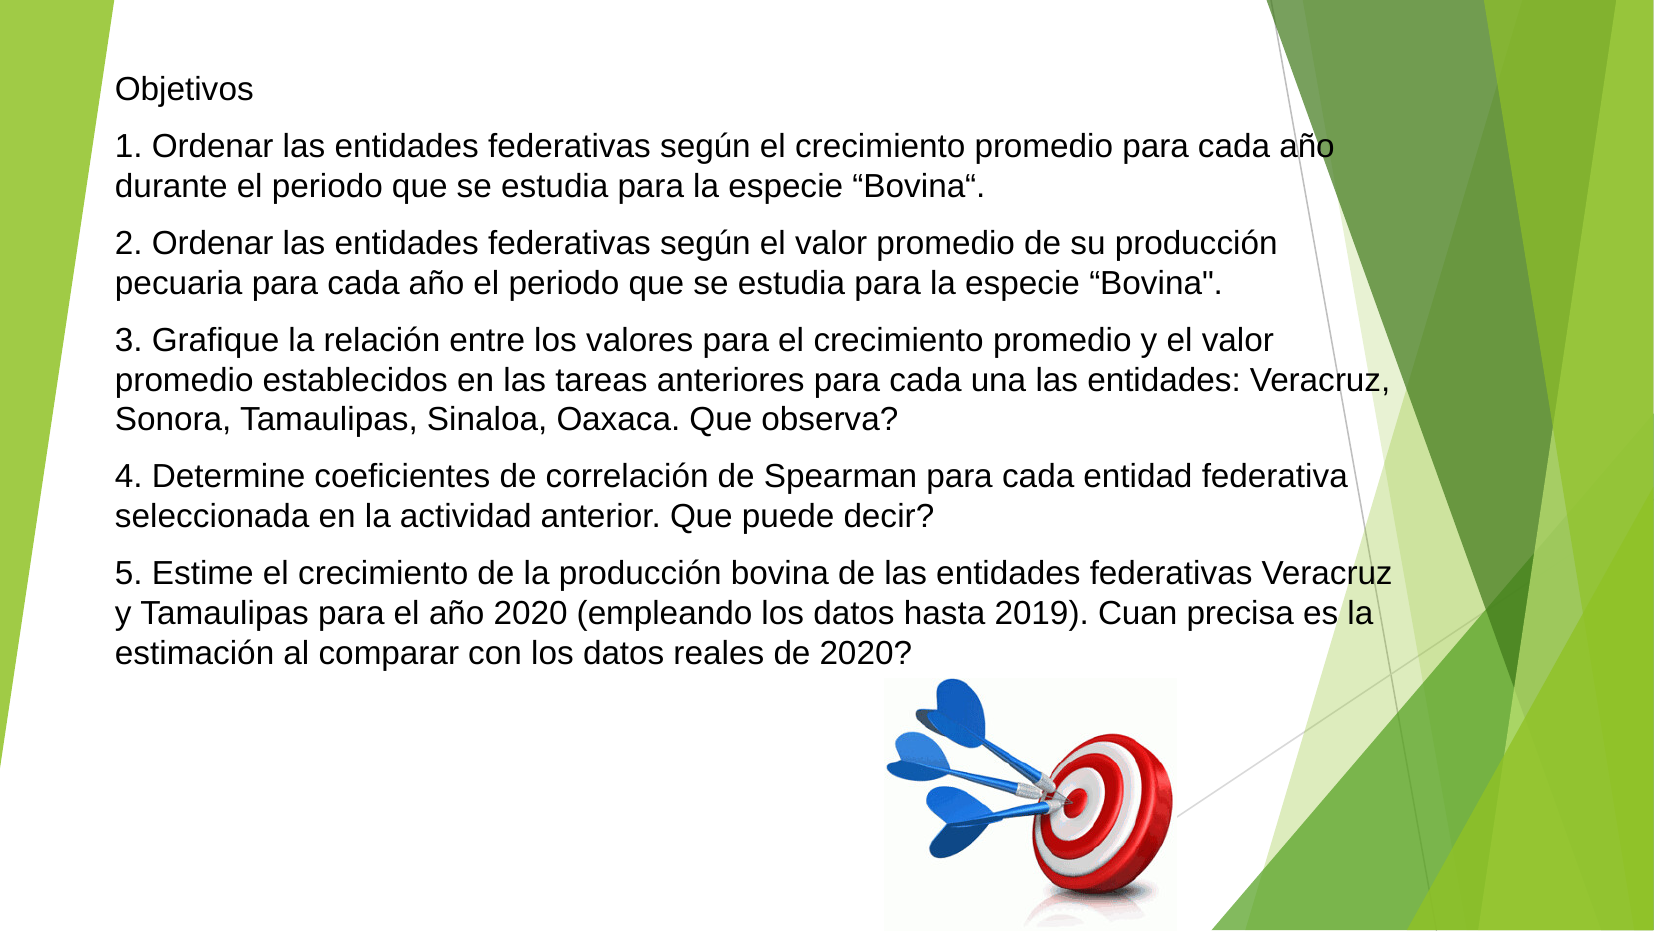

# Objetivos
1. Ordenar las entidades federativas según el crecimiento promedio para cada año durante el periodo que se estudia para la especie “Bovina“.
2. Ordenar las entidades federativas según el valor promedio de su producción pecuaria para cada año el periodo que se estudia para la especie “Bovina".
3. Grafique la relación entre los valores para el crecimiento promedio y el valor promedio establecidos en las tareas anteriores para cada una las entidades: Veracruz, Sonora, Tamaulipas, Sinaloa, Oaxaca. Que observa?
4. Determine coeficientes de correlación de Spearman para cada entidad federativa seleccionada en la actividad anterior. Que puede decir?
5. Estime el crecimiento de la producción bovina de las entidades federativas Veracruz y Tamaulipas para el año 2020 (empleando los datos hasta 2019). Cuan precisa es la estimación al comparar con los datos reales de 2020?